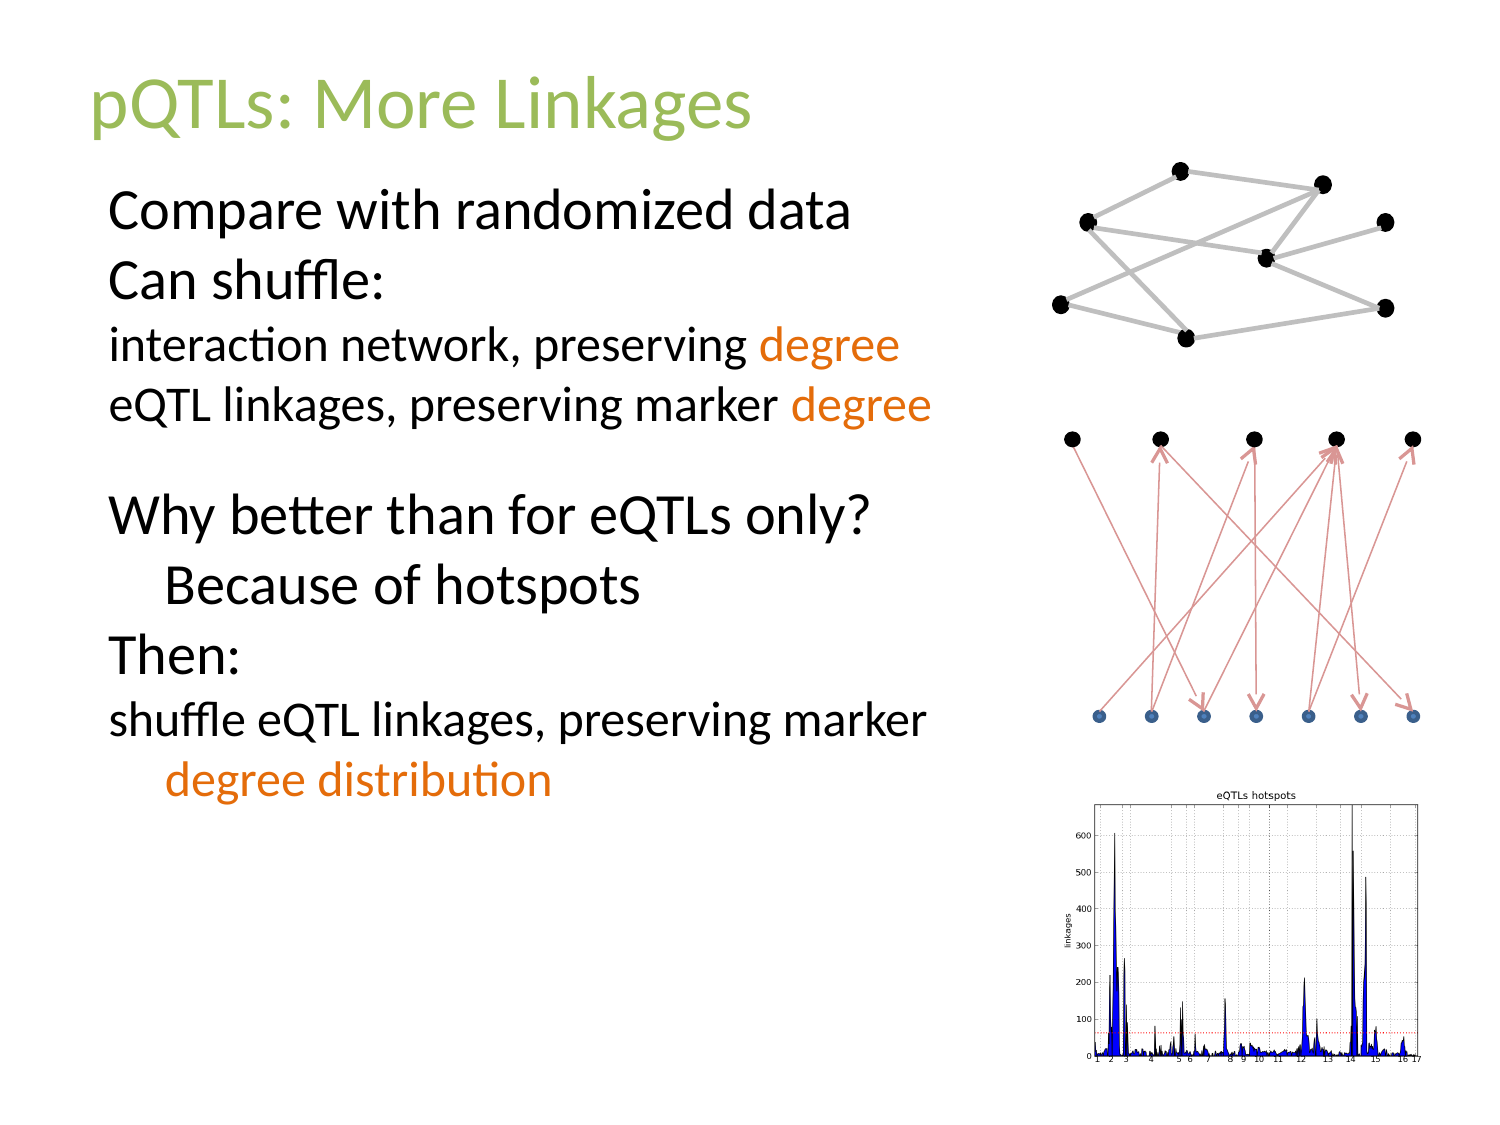

pQTLs: More Linkages
Compare with randomized data
Can shuffle:
interaction network, preserving degree
eQTL linkages, preserving marker degree
Why better than for eQTLs only? Because of hotspots
Then:
shuffle eQTL linkages, preserving marker degree distribution